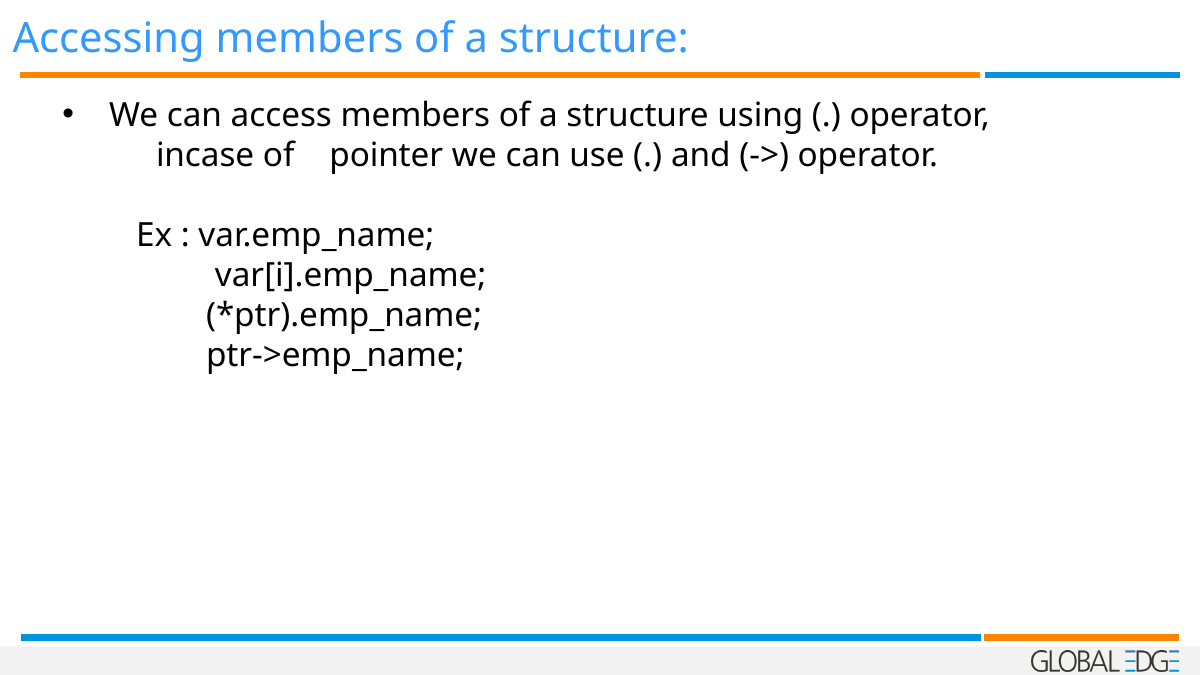

# Accessing members of a structure:
We can access members of a structure using (.) operator, incase of pointer we can use (.) and (->) operator.
	Ex : var.emp_name;
	 var[i].emp_name;
	 (*ptr).emp_name;
	 ptr->emp_name;